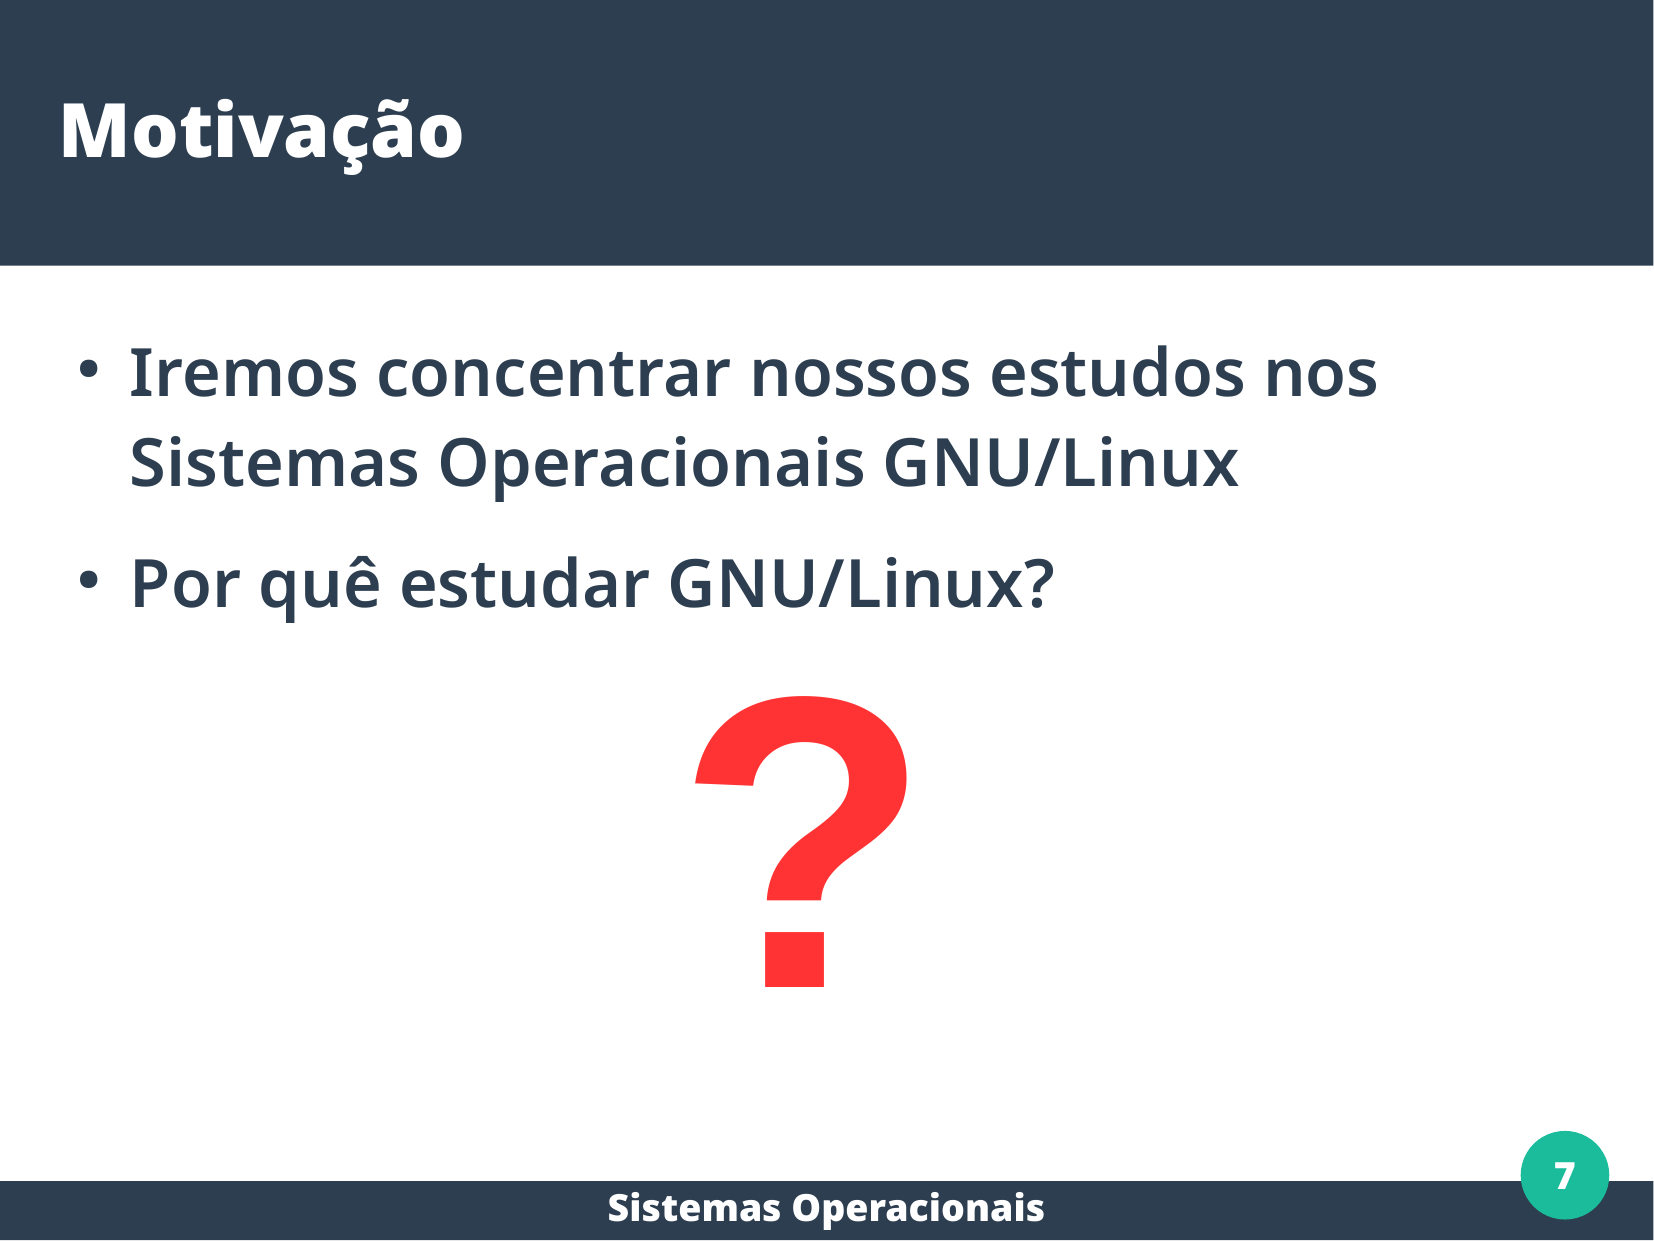

# Motivação
Iremos concentrar nossos estudos nos Sistemas Operacionais GNU/Linux
Por quê estudar GNU/Linux?
?
7
Sistemas Operacionais